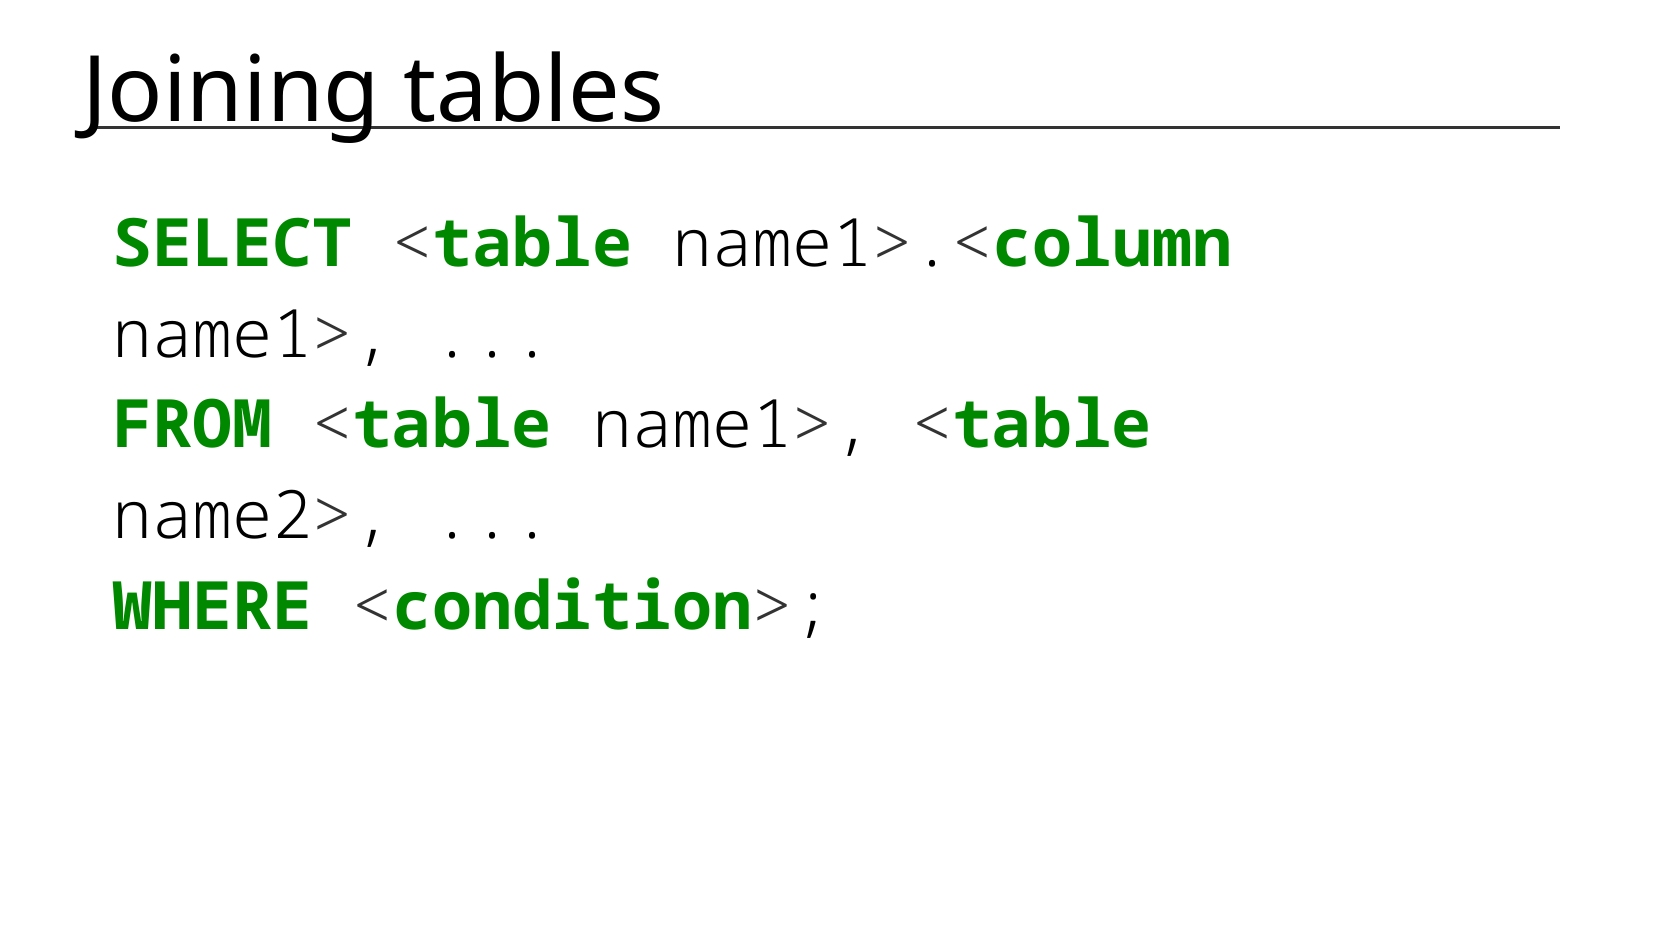

# Joining tables
SELECT <table name1>.<column name1>, ...
FROM <table name1>, <table name2>, ...
WHERE <condition>;